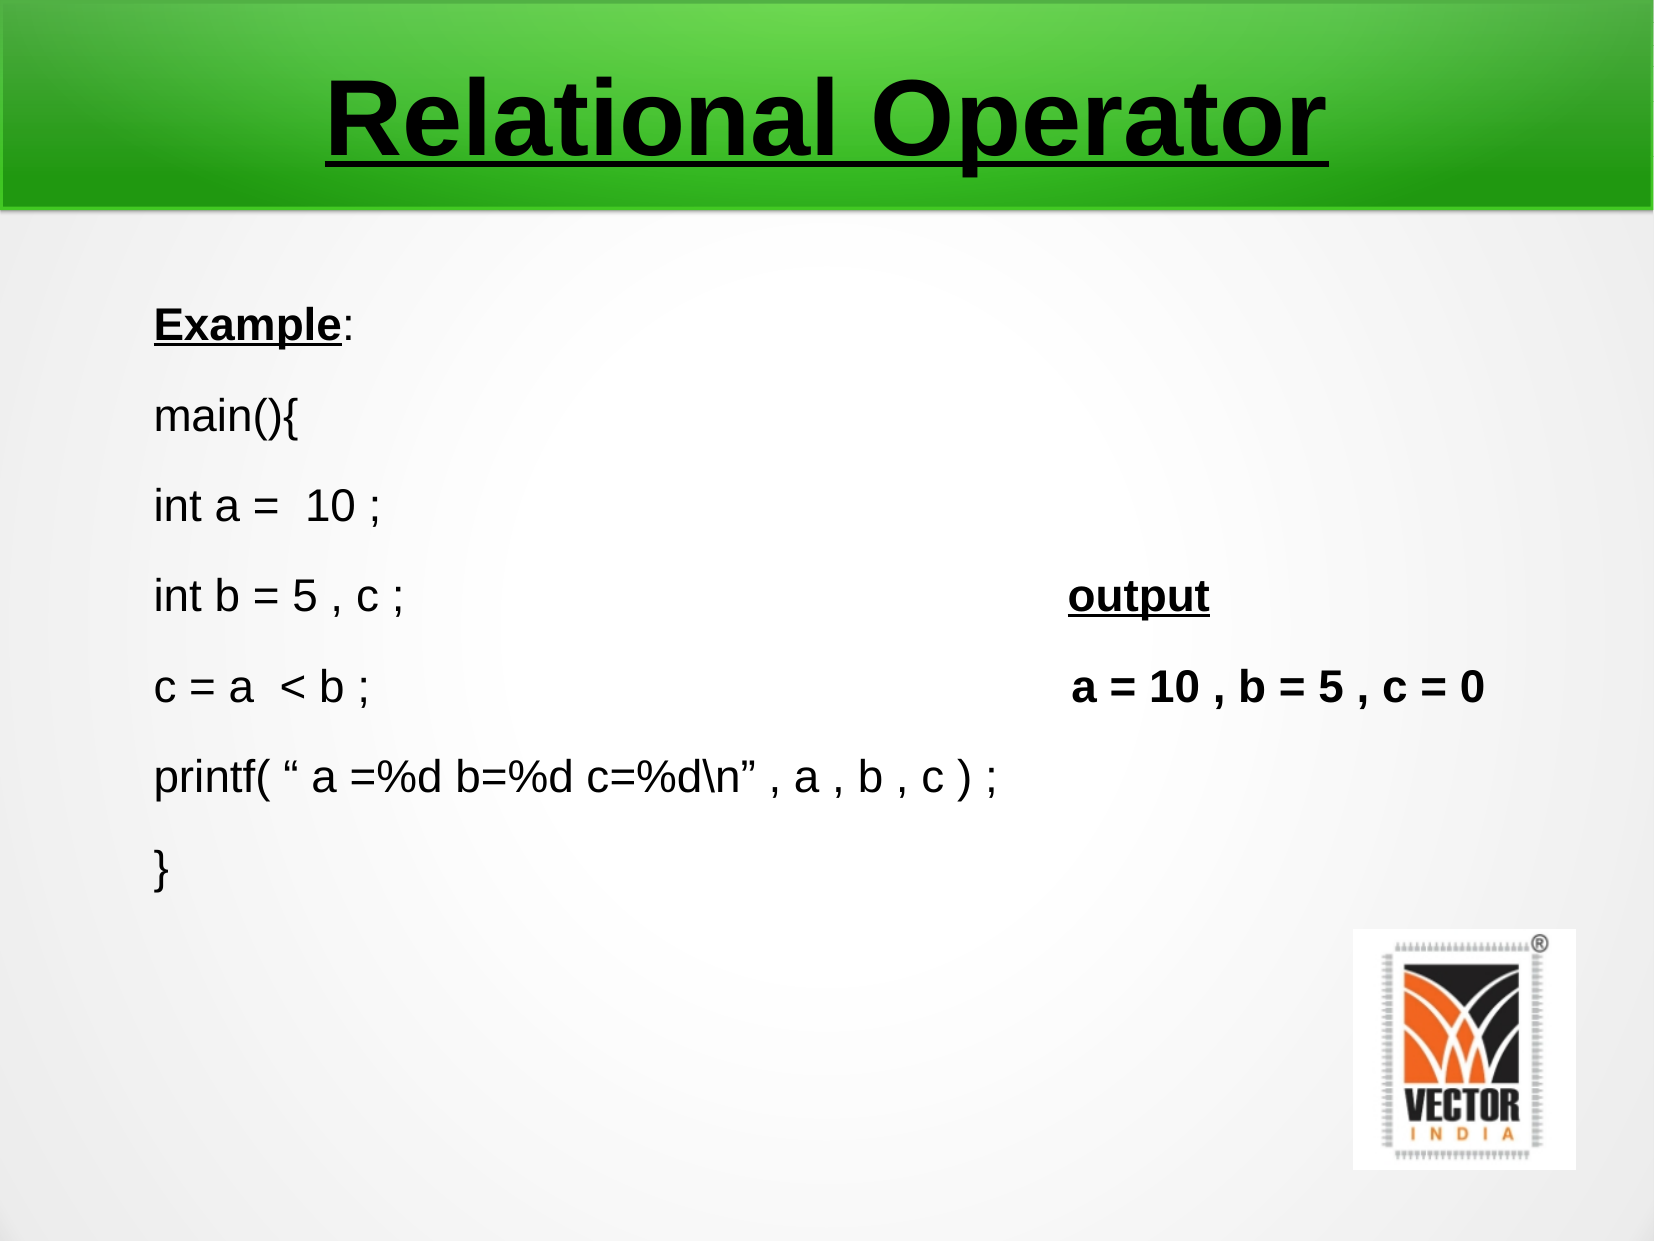

# Relational Operator
Example:
main(){
int a = 10 ;
int b = 5 , c ; output
c = a < b ; a = 10 , b = 5 , c = 0
printf( “ a =%d b=%d c=%d\n” , a , b , c ) ;
}